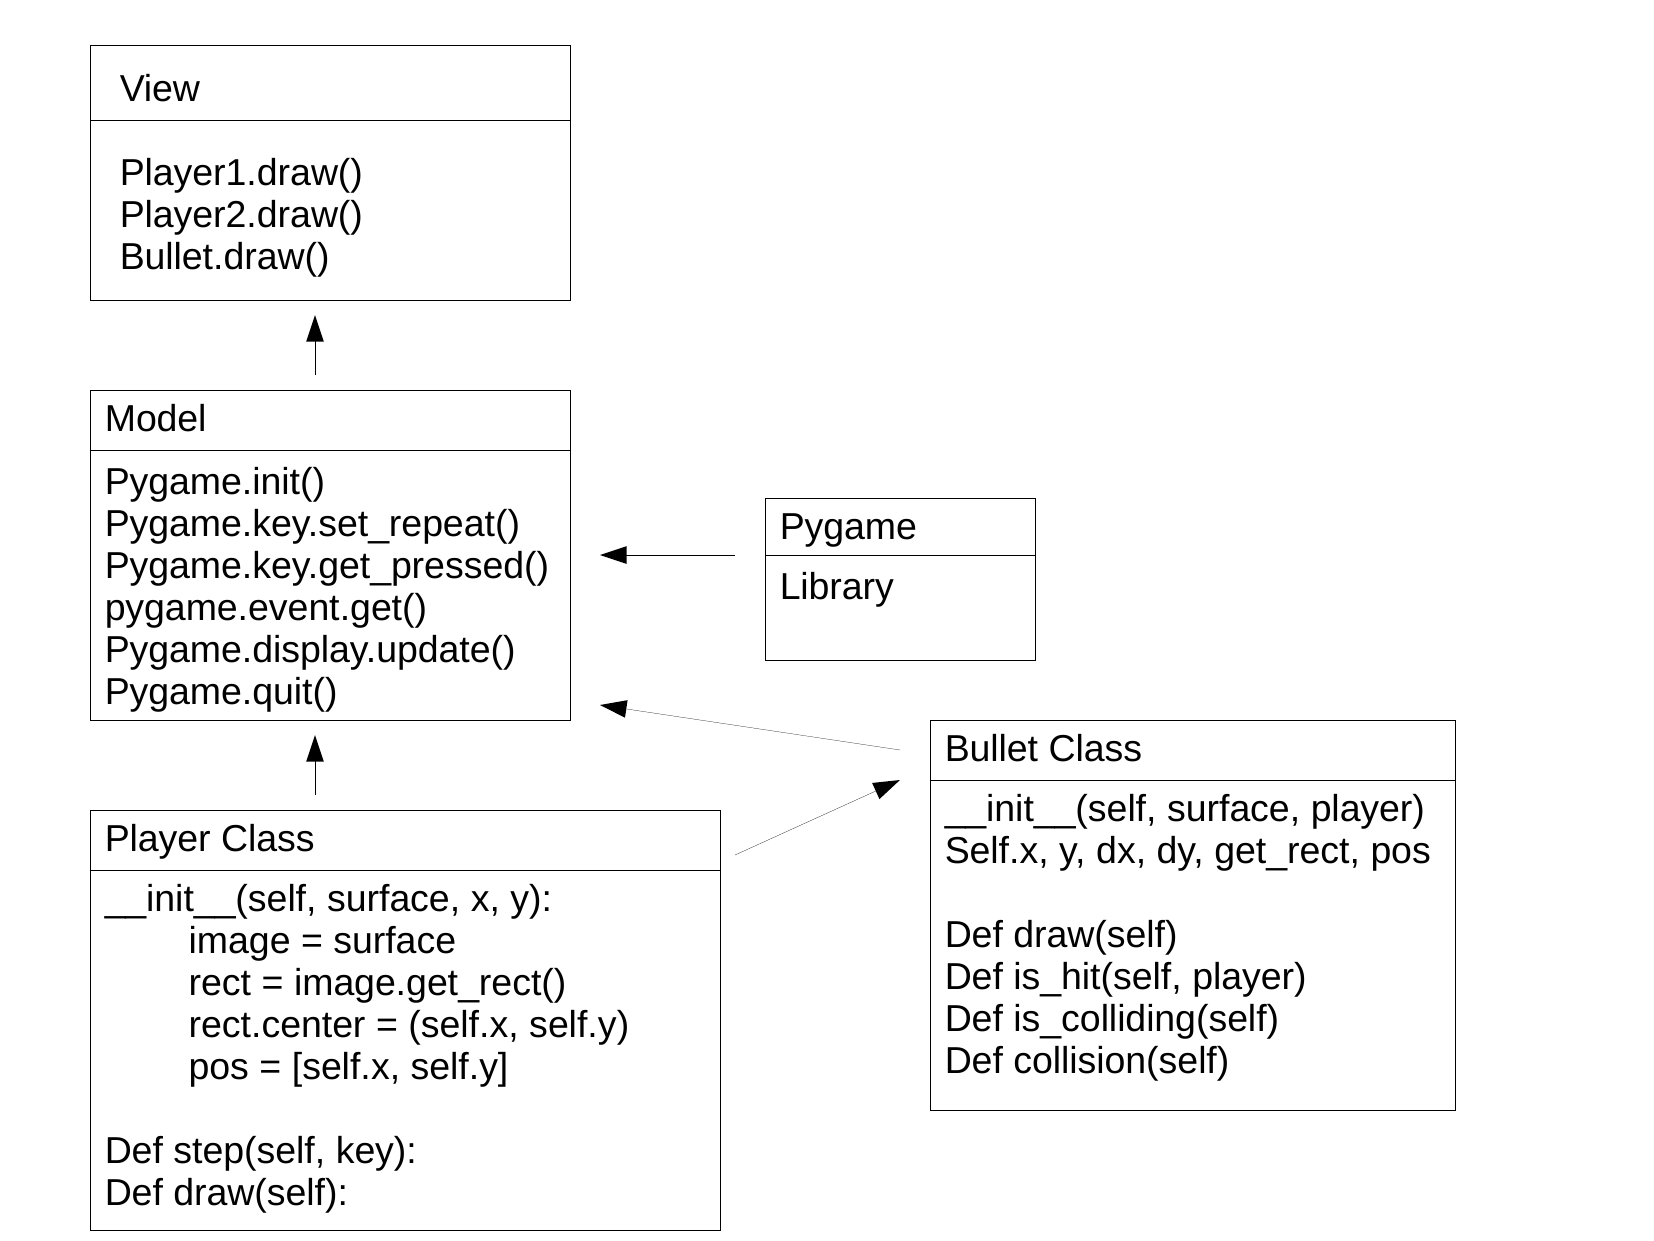

View
Player1.draw()
Player2.draw()
Bullet.draw()
Model
Pygame.init()
Pygame.key.set_repeat()
Pygame.key.get_pressed()
pygame.event.get()
Pygame.display.update()
Pygame.quit()
Pygame
Library
Bullet Class
__init__(self, surface, player)
Self.x, y, dx, dy, get_rect, pos
Def draw(self)
Def is_hit(self, player)
Def is_colliding(self)
Def collision(self)
Player Class
__init__(self, surface, x, y):
 image = surface
 rect = image.get_rect()
 rect.center = (self.x, self.y)
 pos = [self.x, self.y]
Def step(self, key):
Def draw(self):